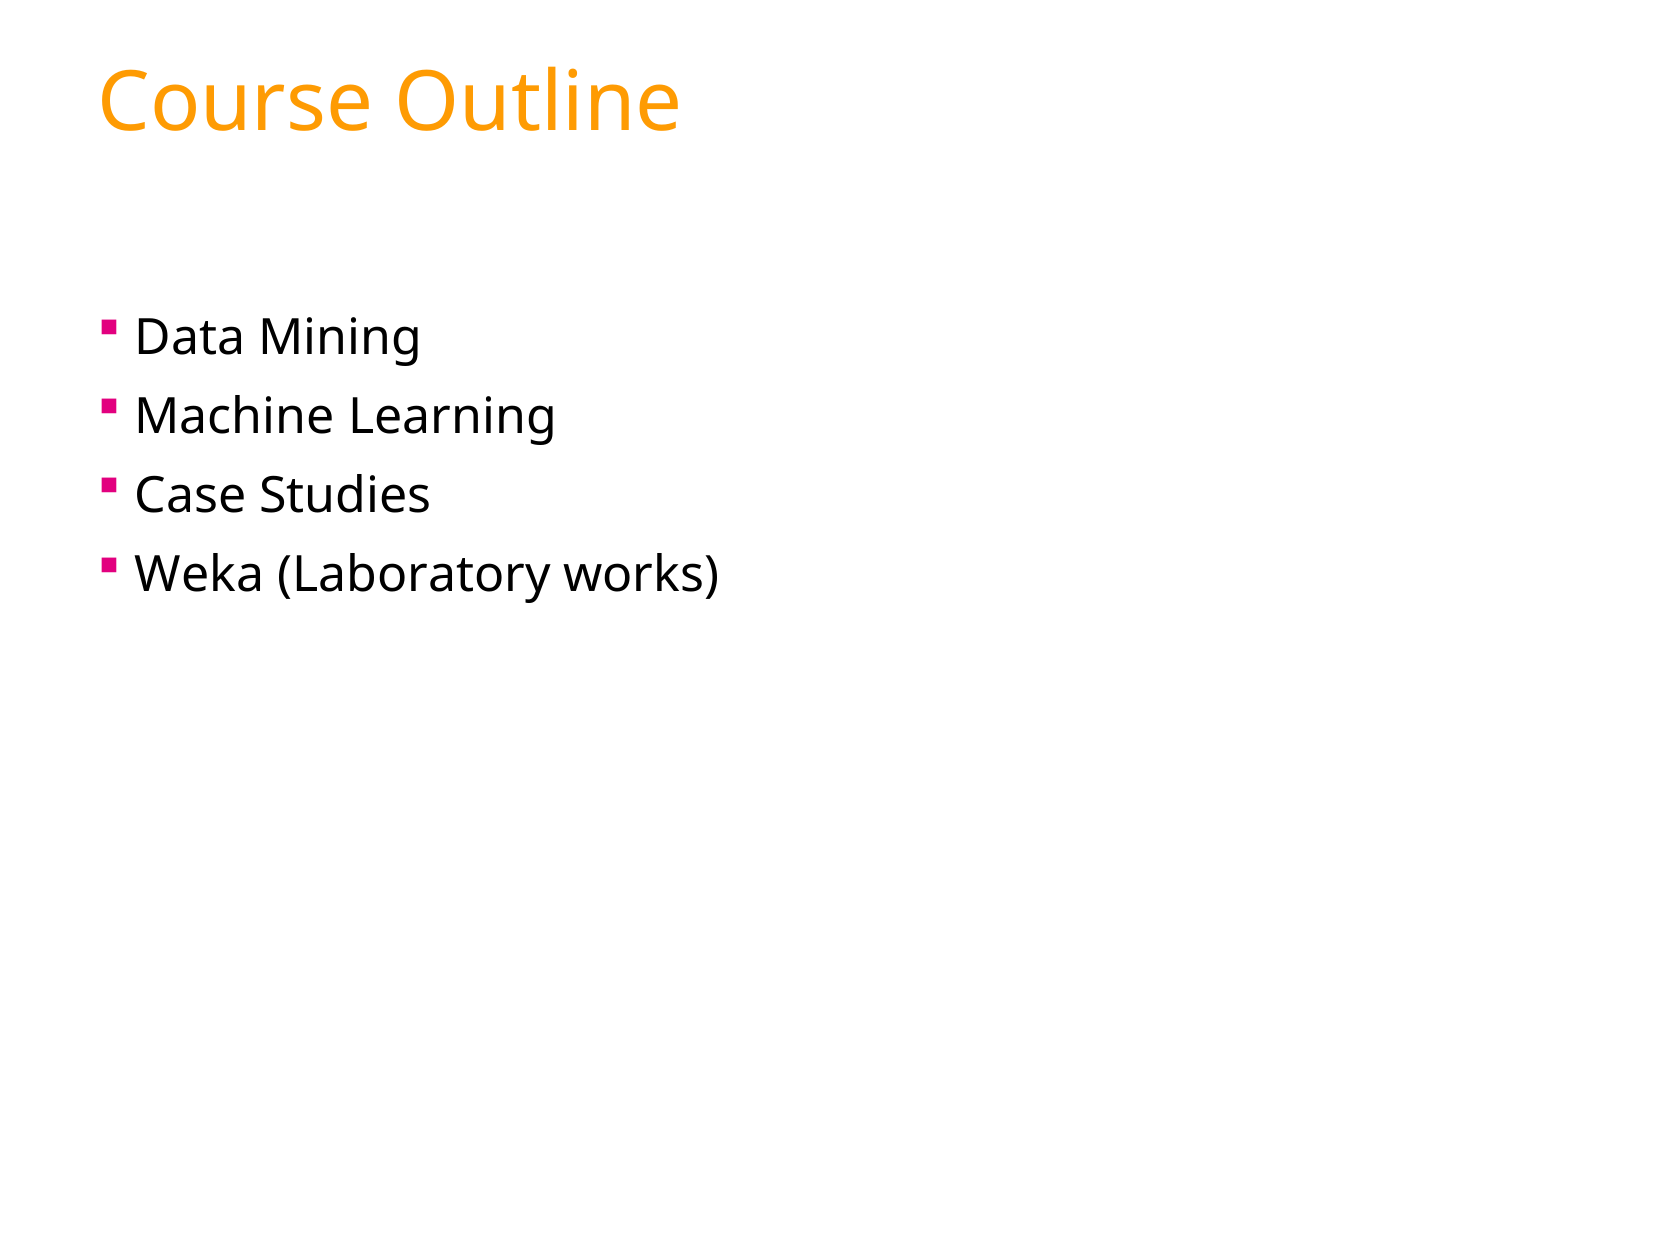

# Course Outline
Data Mining
Machine Learning
Case Studies
Weka (Laboratory works)